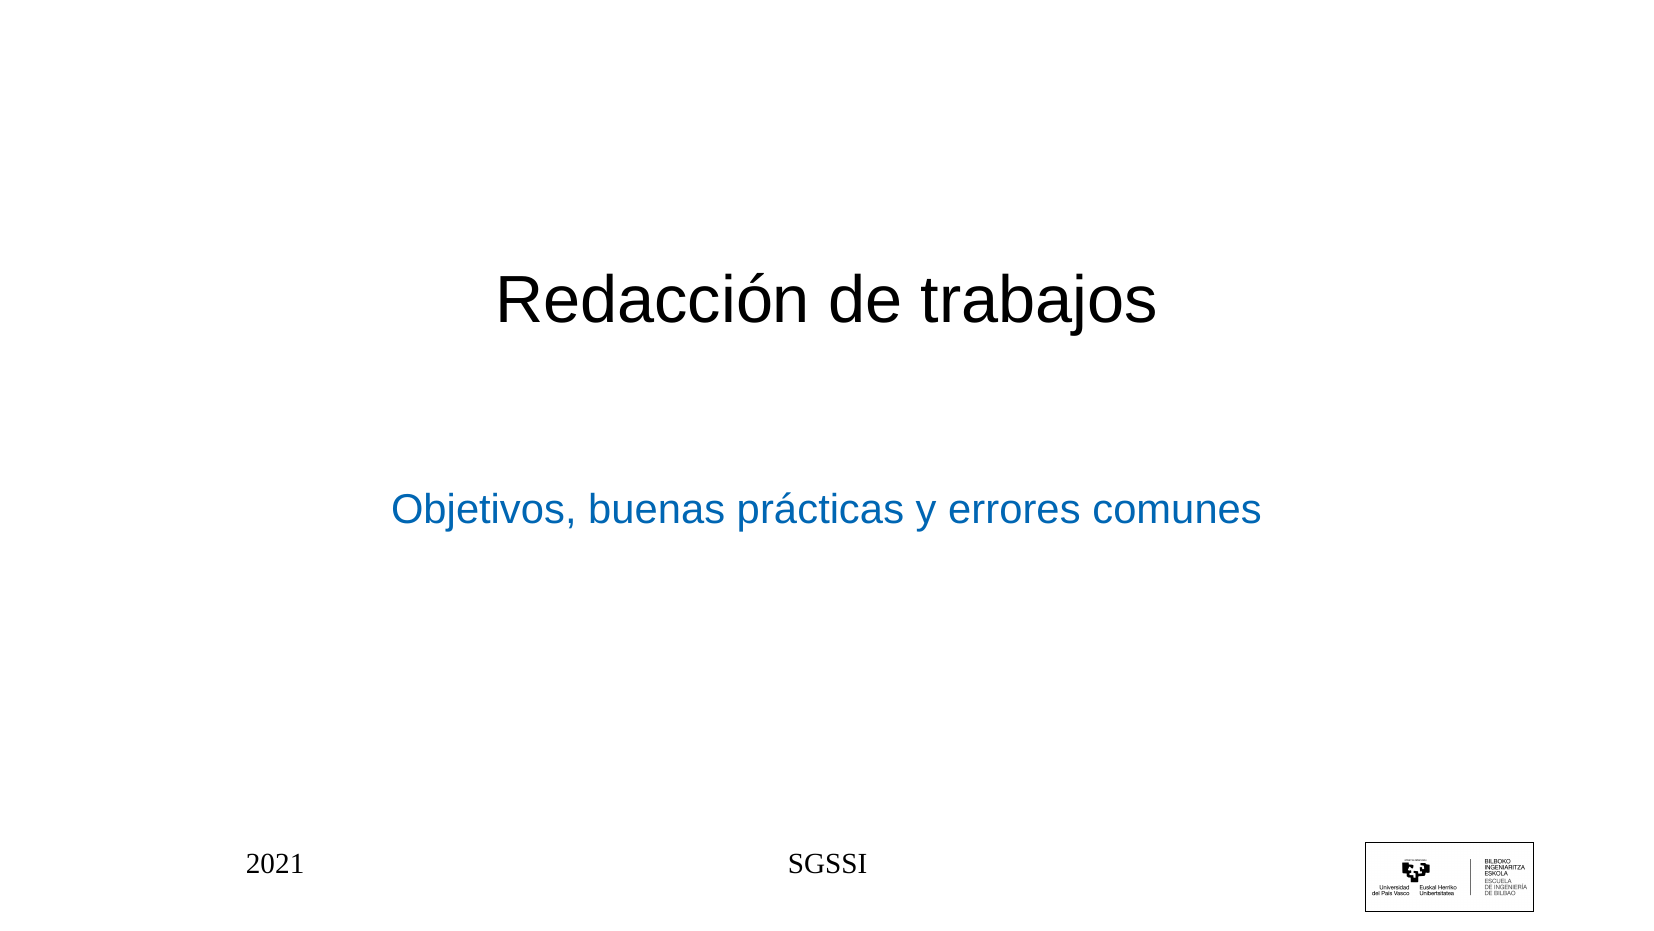

# Redacción de trabajos
Objetivos, buenas prácticas y errores comunes